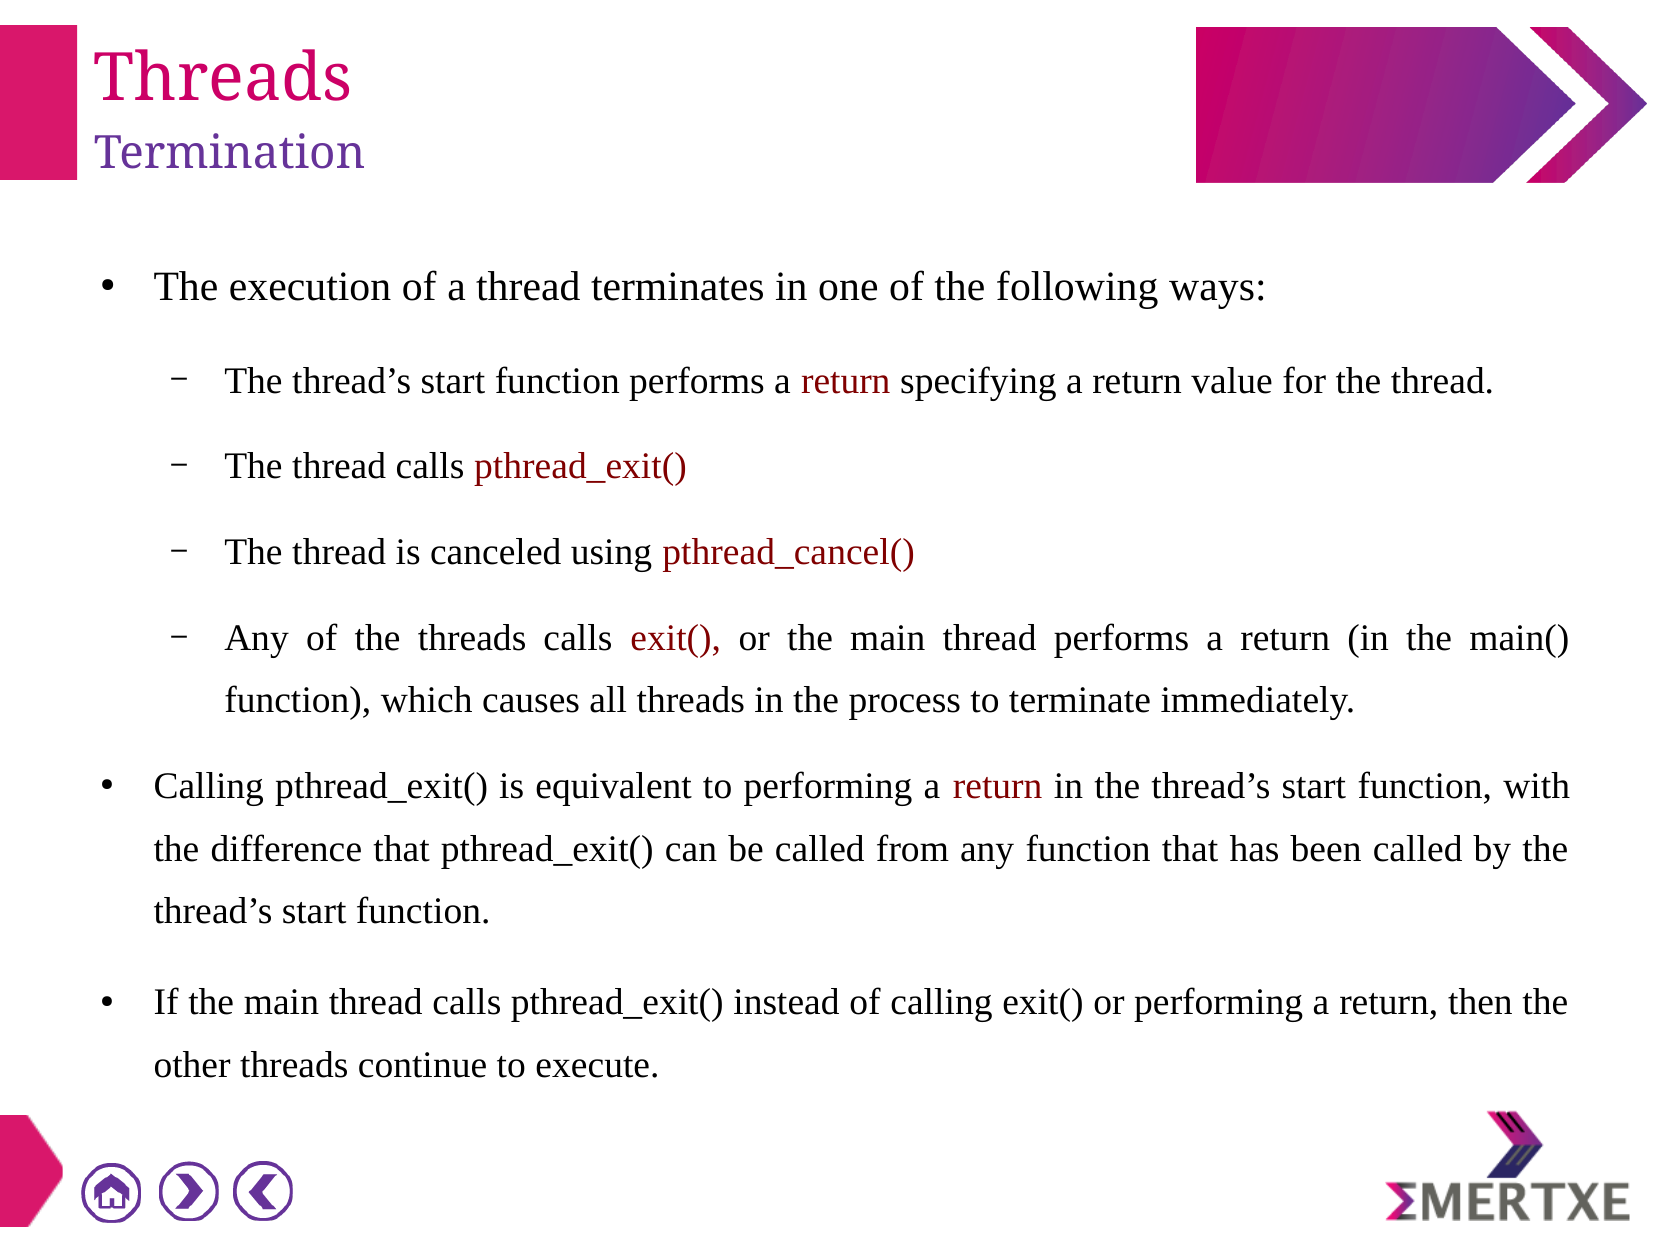

# Threads Termination
The execution of a thread terminates in one of the following ways:
The thread’s start function performs a return specifying a return value for the thread.
The thread calls pthread_exit()
The thread is canceled using pthread_cancel()
Any of the threads calls exit(), or the main thread performs a return (in the main() function), which causes all threads in the process to terminate immediately.
Calling pthread_exit() is equivalent to performing a return in the thread’s start function, with the difference that pthread_exit() can be called from any function that has been called by the thread’s start function.
If the main thread calls pthread_exit() instead of calling exit() or performing a return, then the other threads continue to execute.